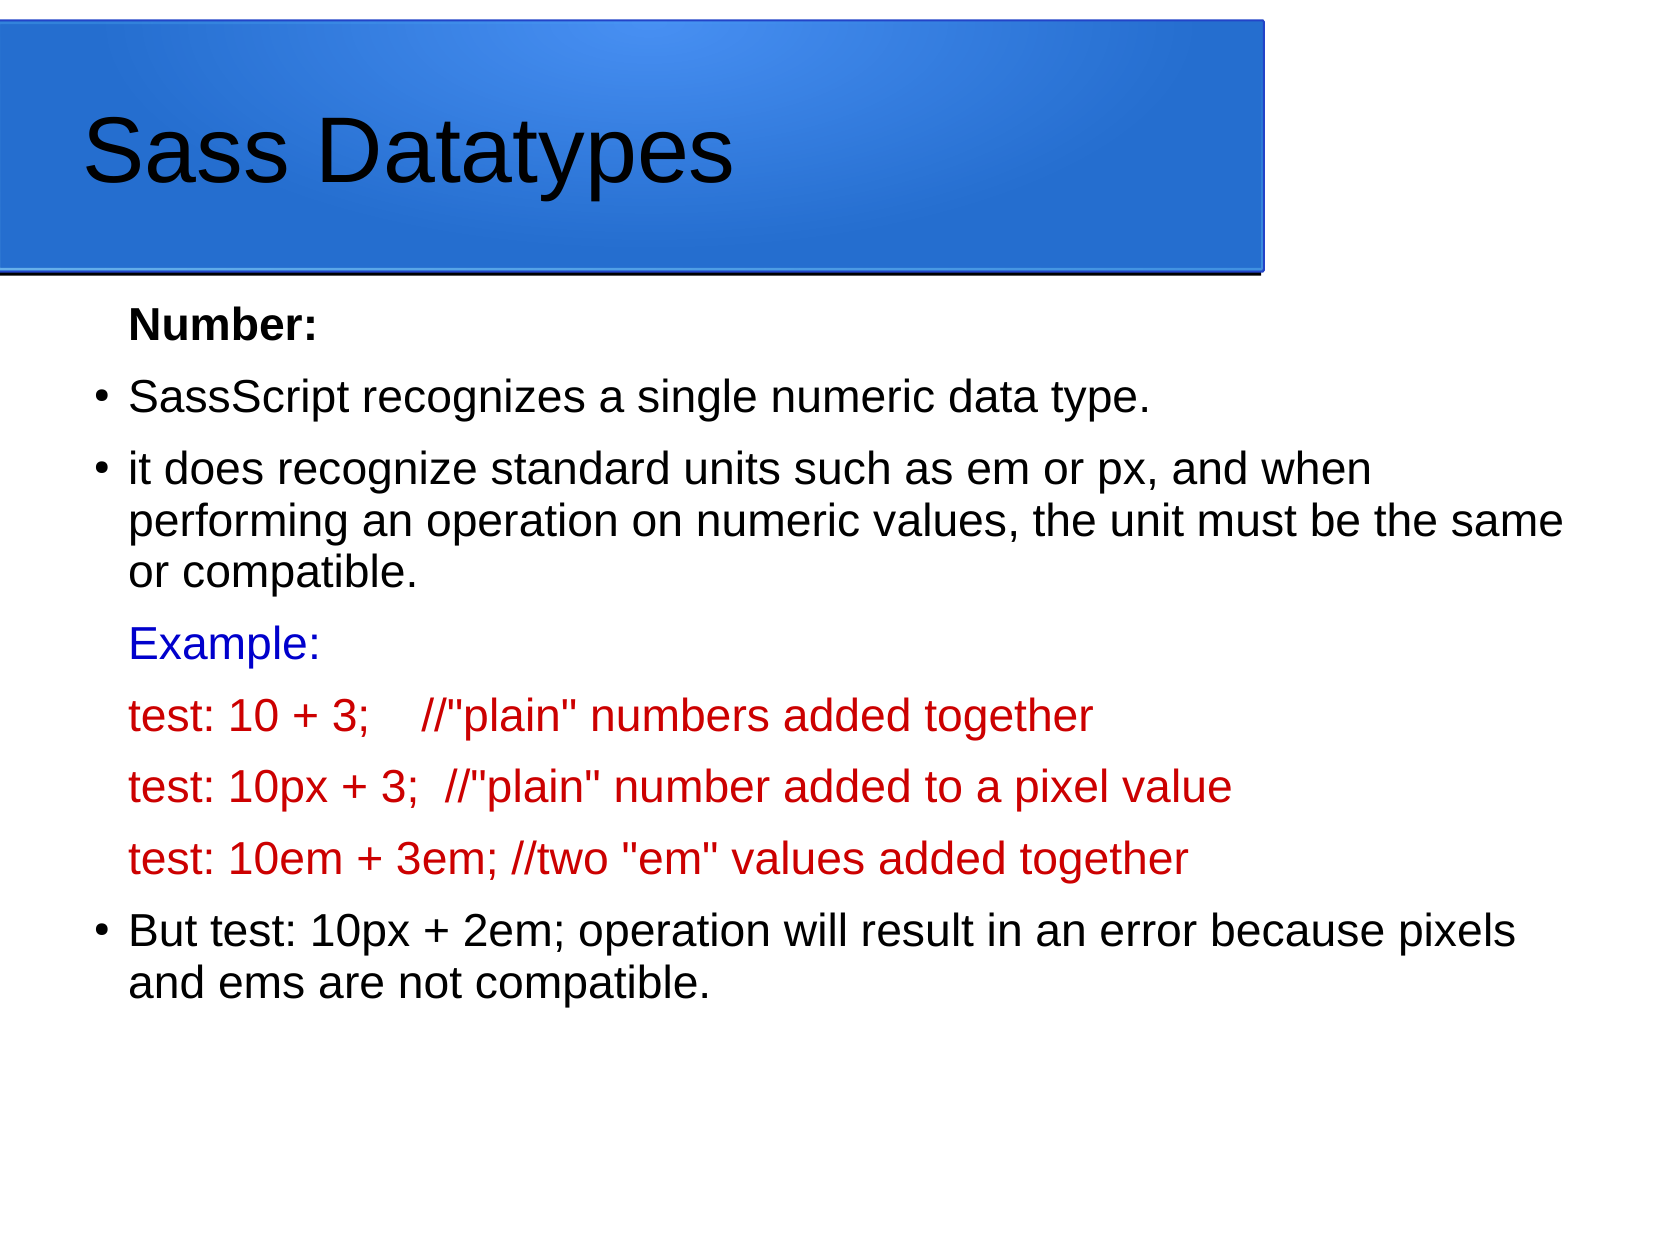

# Sass Datatypes
Number:
SassScript recognizes a single numeric data type.
it does recognize standard units such as em or px, and when performing an operation on numeric values, the unit must be the same or compatible.
Example:
test: 10 + 3; //"plain" numbers added together
test: 10px + 3; //"plain" number added to a pixel value
test: 10em + 3em; //two "em" values added together
But test: 10px + 2em; operation will result in an error because pixels and ems are not compatible.